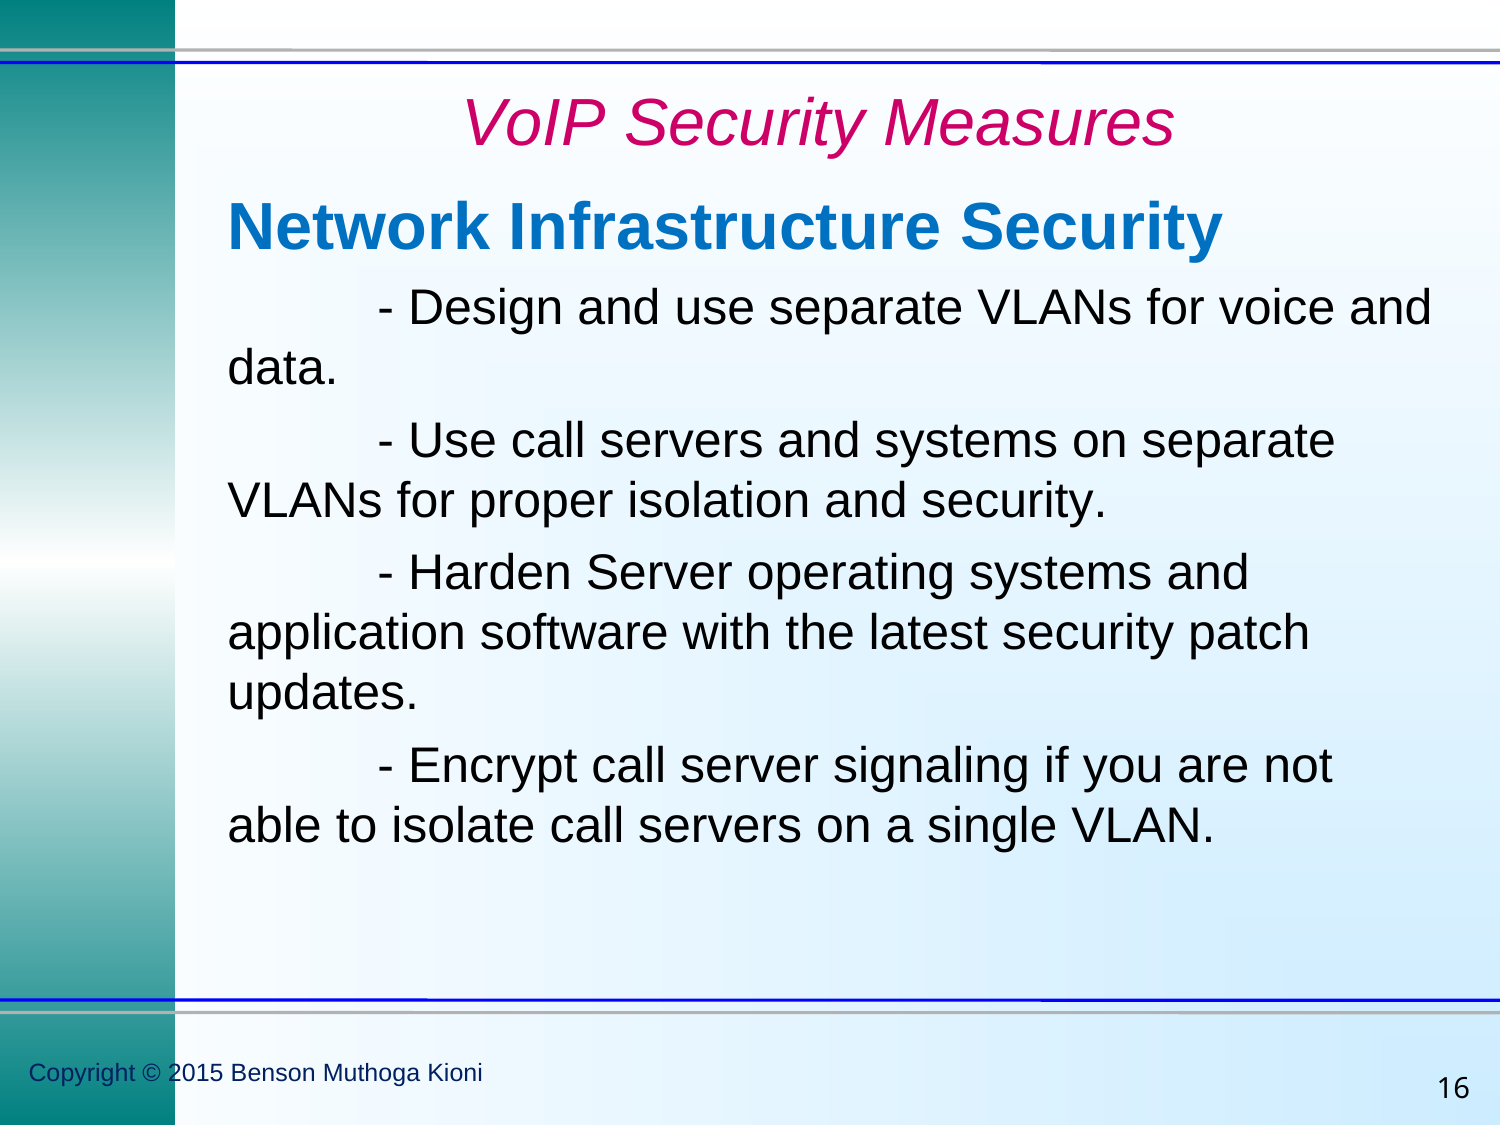

VoIP Security Measures
Network Infrastructure Security
	- Design and use separate VLANs for voice and data.
	- Use call servers and systems on separate VLANs for proper isolation and security.
	- Harden Server operating systems and application software with the latest security patch updates.
	- Encrypt call server signaling if you are not able to isolate call servers on a single VLAN.